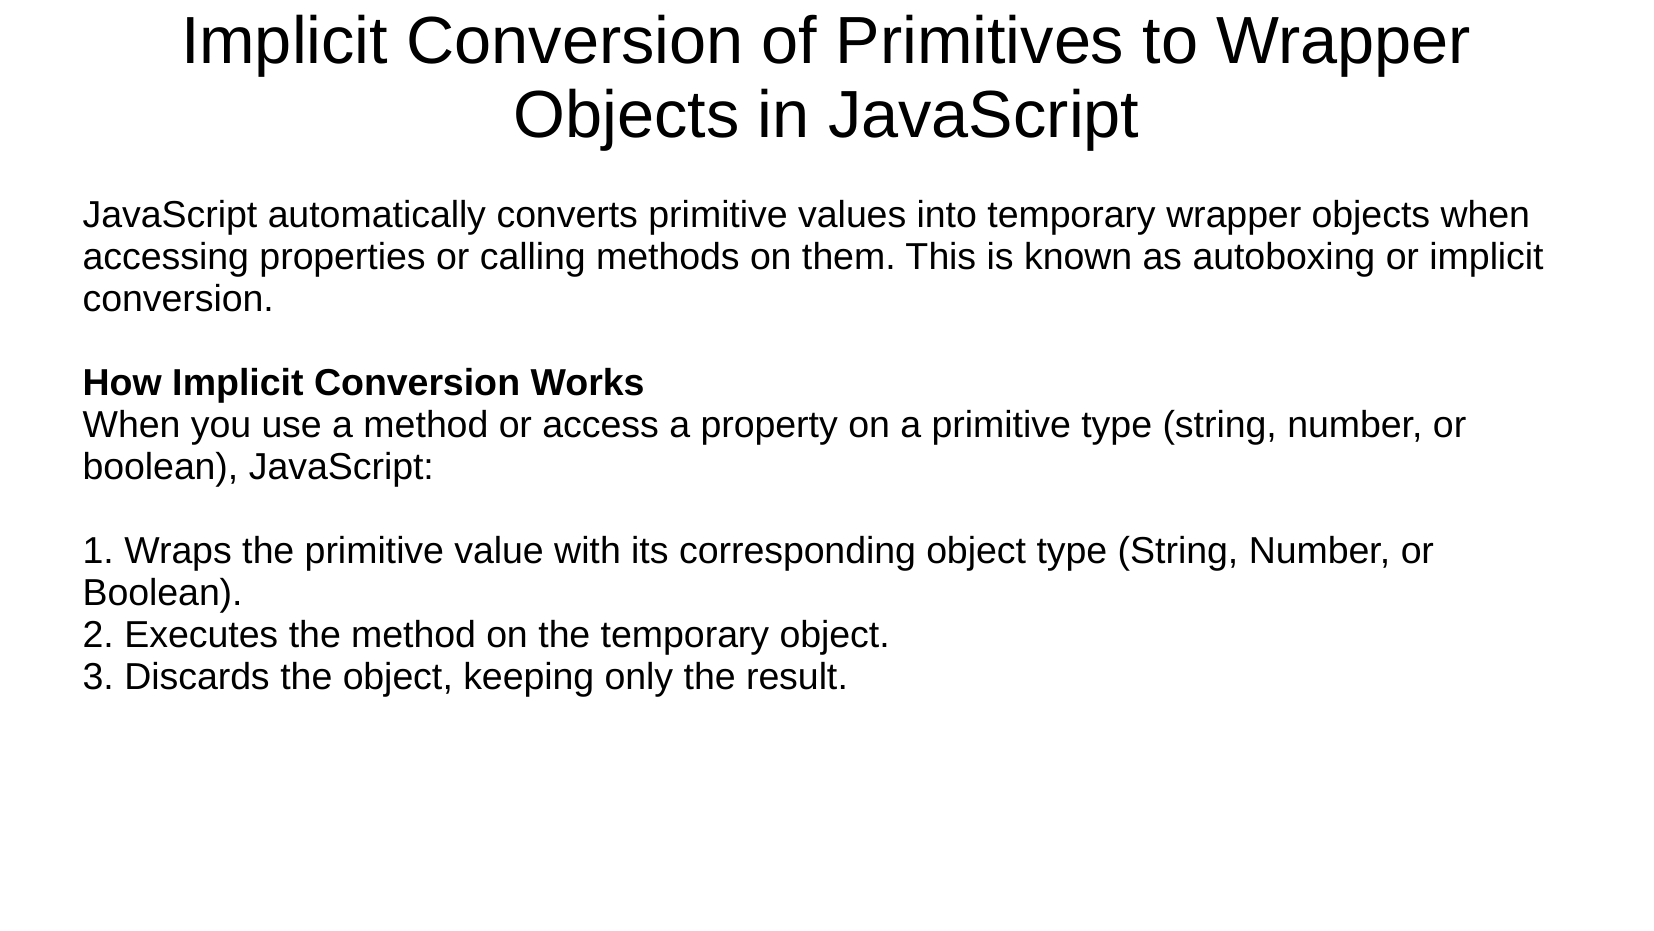

# Implicit Conversion of Primitives to Wrapper Objects in JavaScript
JavaScript automatically converts primitive values into temporary wrapper objects when accessing properties or calling methods on them. This is known as autoboxing or implicit conversion.
How Implicit Conversion Works
When you use a method or access a property on a primitive type (string, number, or boolean), JavaScript:
1. Wraps the primitive value with its corresponding object type (String, Number, or Boolean).
2. Executes the method on the temporary object.
3. Discards the object, keeping only the result.